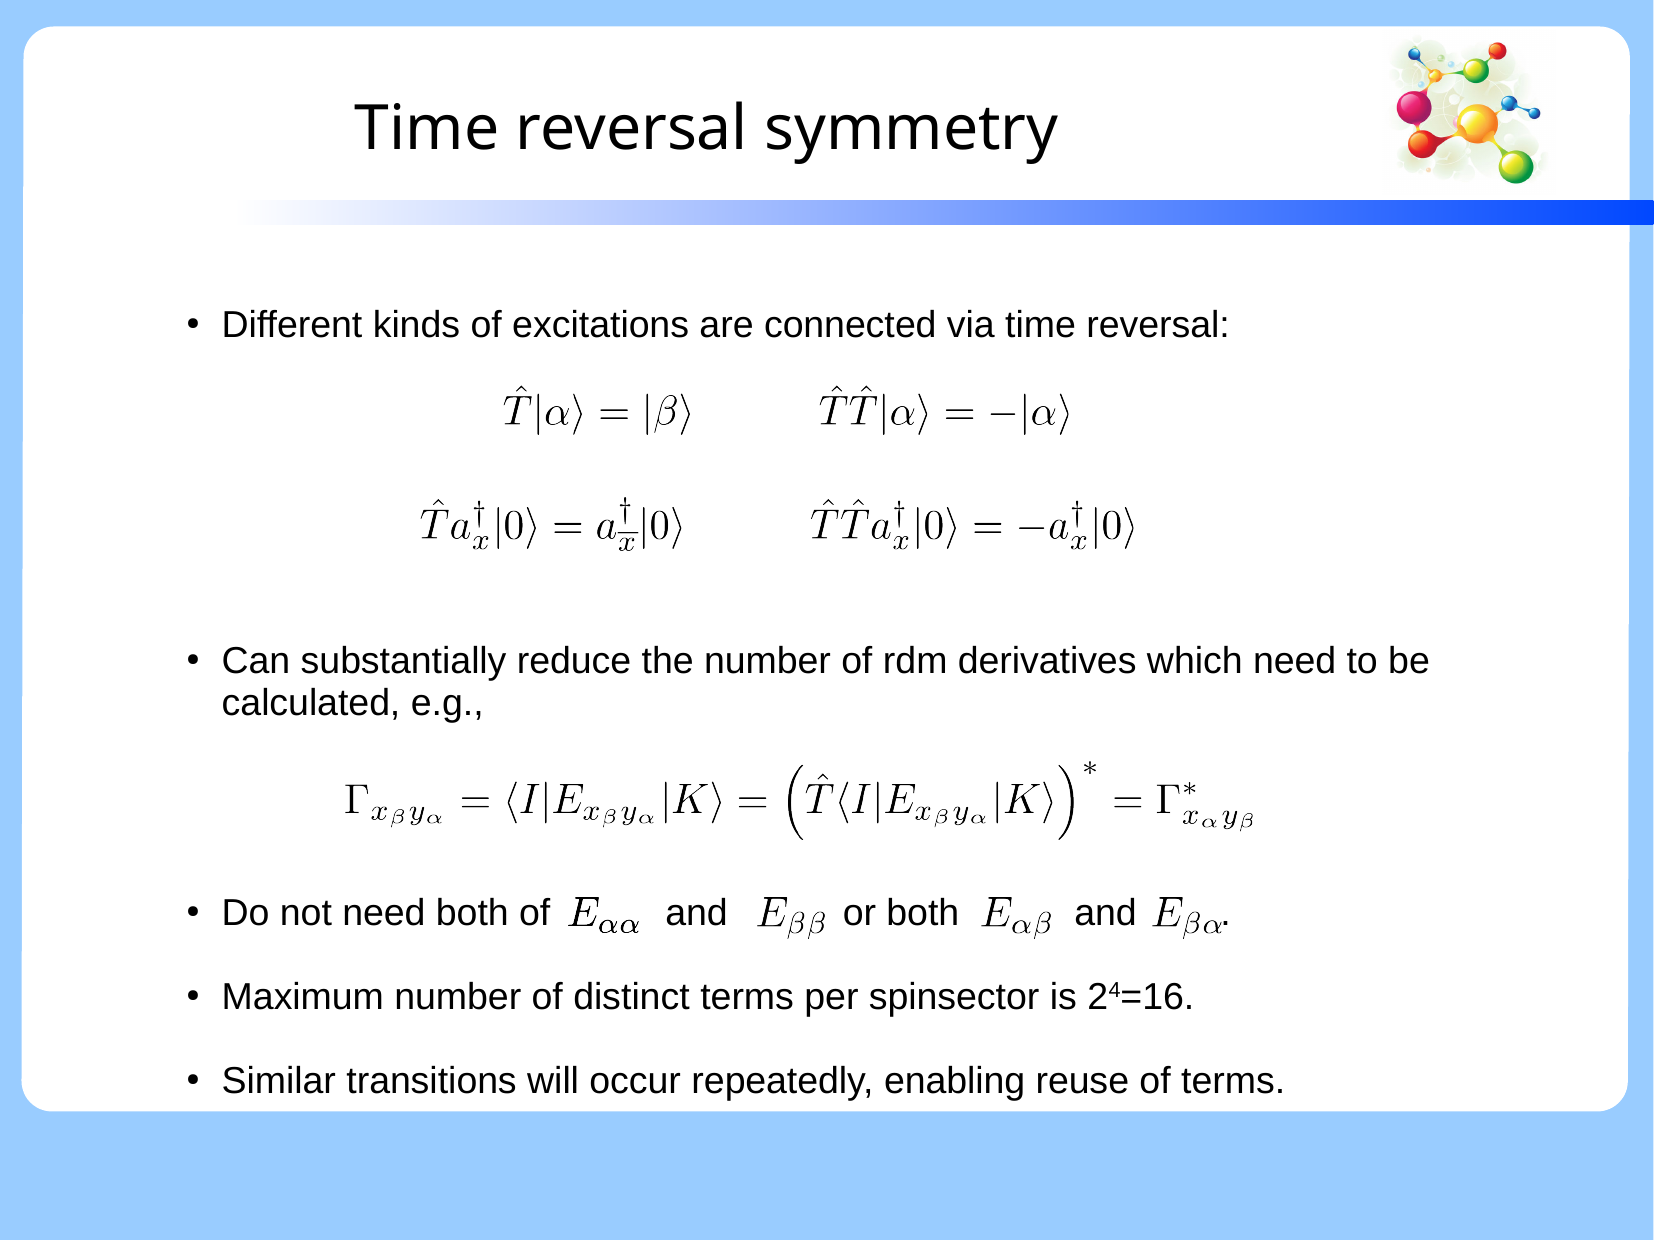

# Time reversal symmetry
Different kinds of excitations are connected via time reversal:
Can substantially reduce the number of rdm derivatives which need to be calculated, e.g.,
Do not need both of and or both and .
Maximum number of distinct terms per spinsector is 24=16.
Similar transitions will occur repeatedly, enabling reuse of terms.